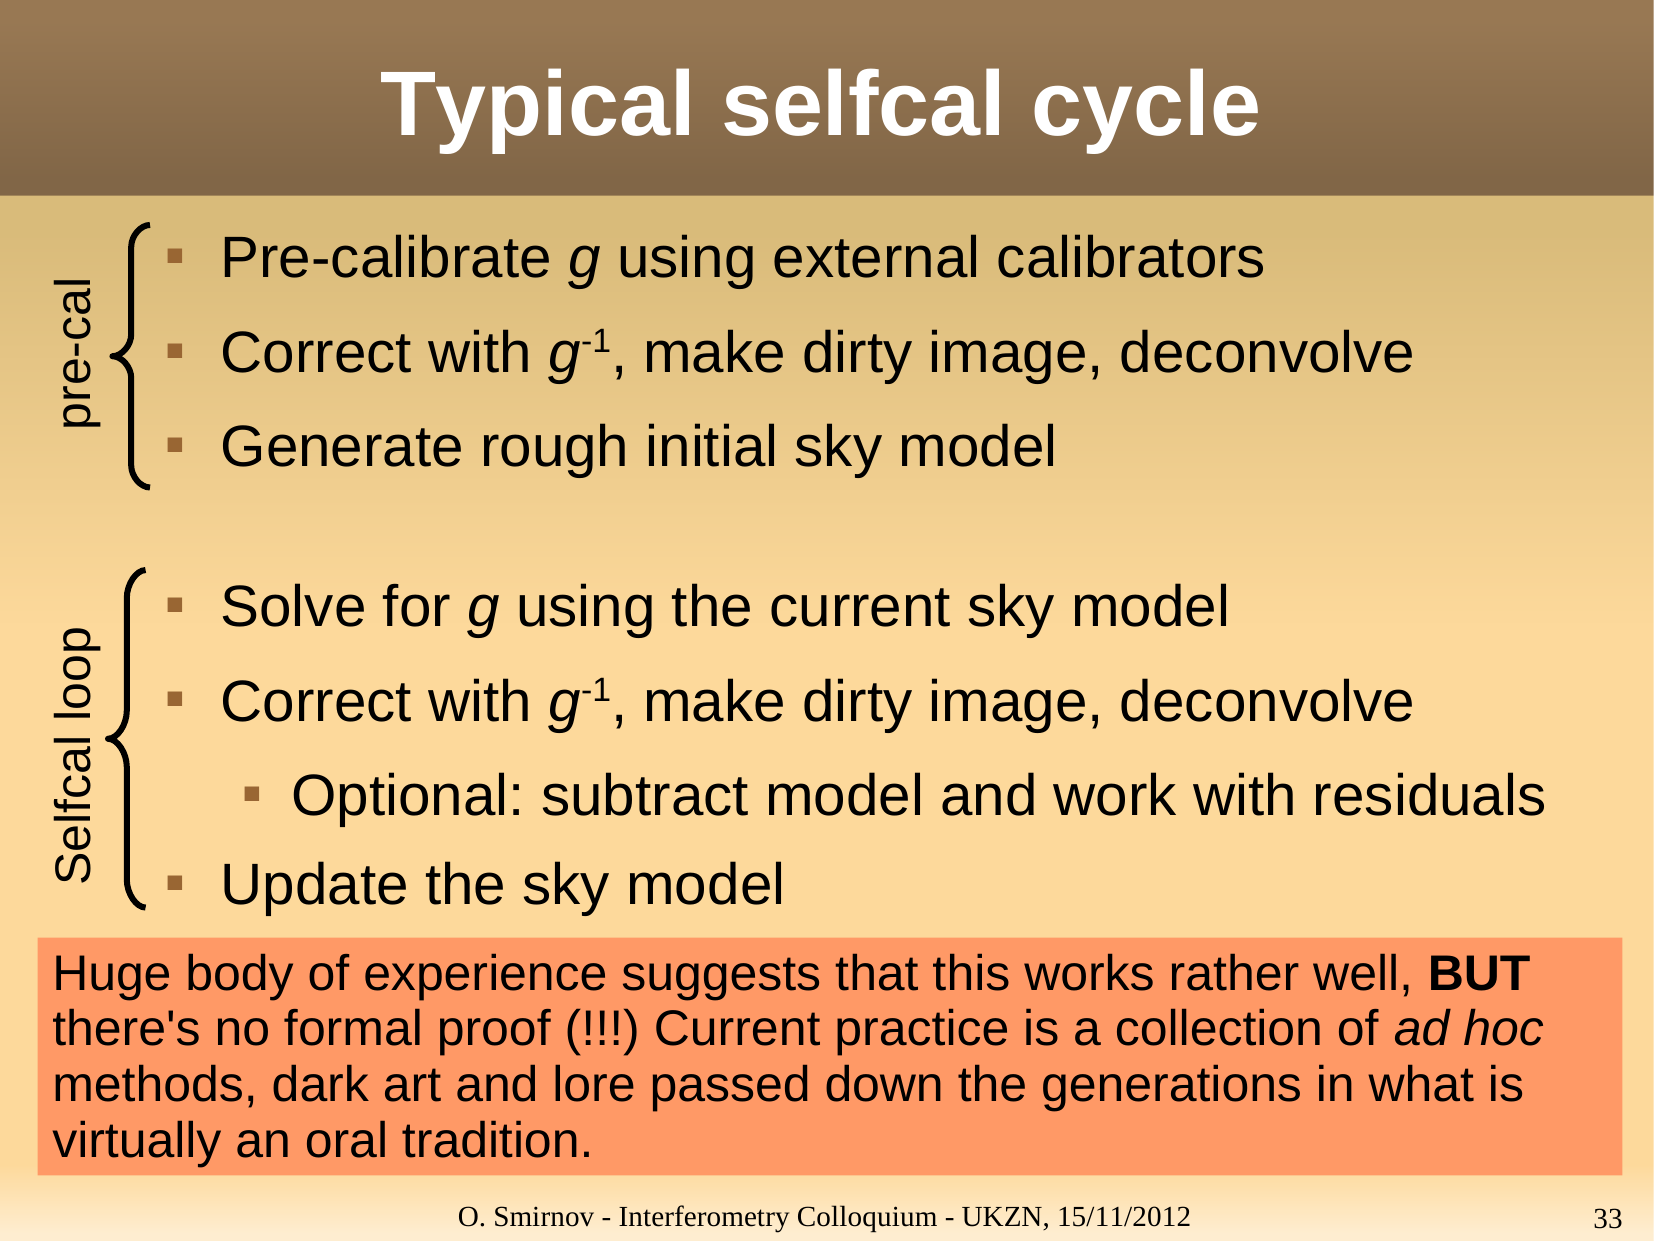

# Typical selfcal cycle
Pre-calibrate g using external calibrators
Correct with g-1, make dirty image, deconvolve
Generate rough initial sky model
Solve for g using the current sky model
Correct with g-1, make dirty image, deconvolve
Optional: subtract model and work with residuals
Update the sky model
pre-cal
Selfcal loop
Huge body of experience suggests that this works rather well, BUT there's no formal proof (!!!) Current practice is a collection of ad hoc methods, dark art and lore passed down the generations in what is virtually an oral tradition.
O. Smirnov - Interferometry Colloquium - UKZN, 15/11/2012
33